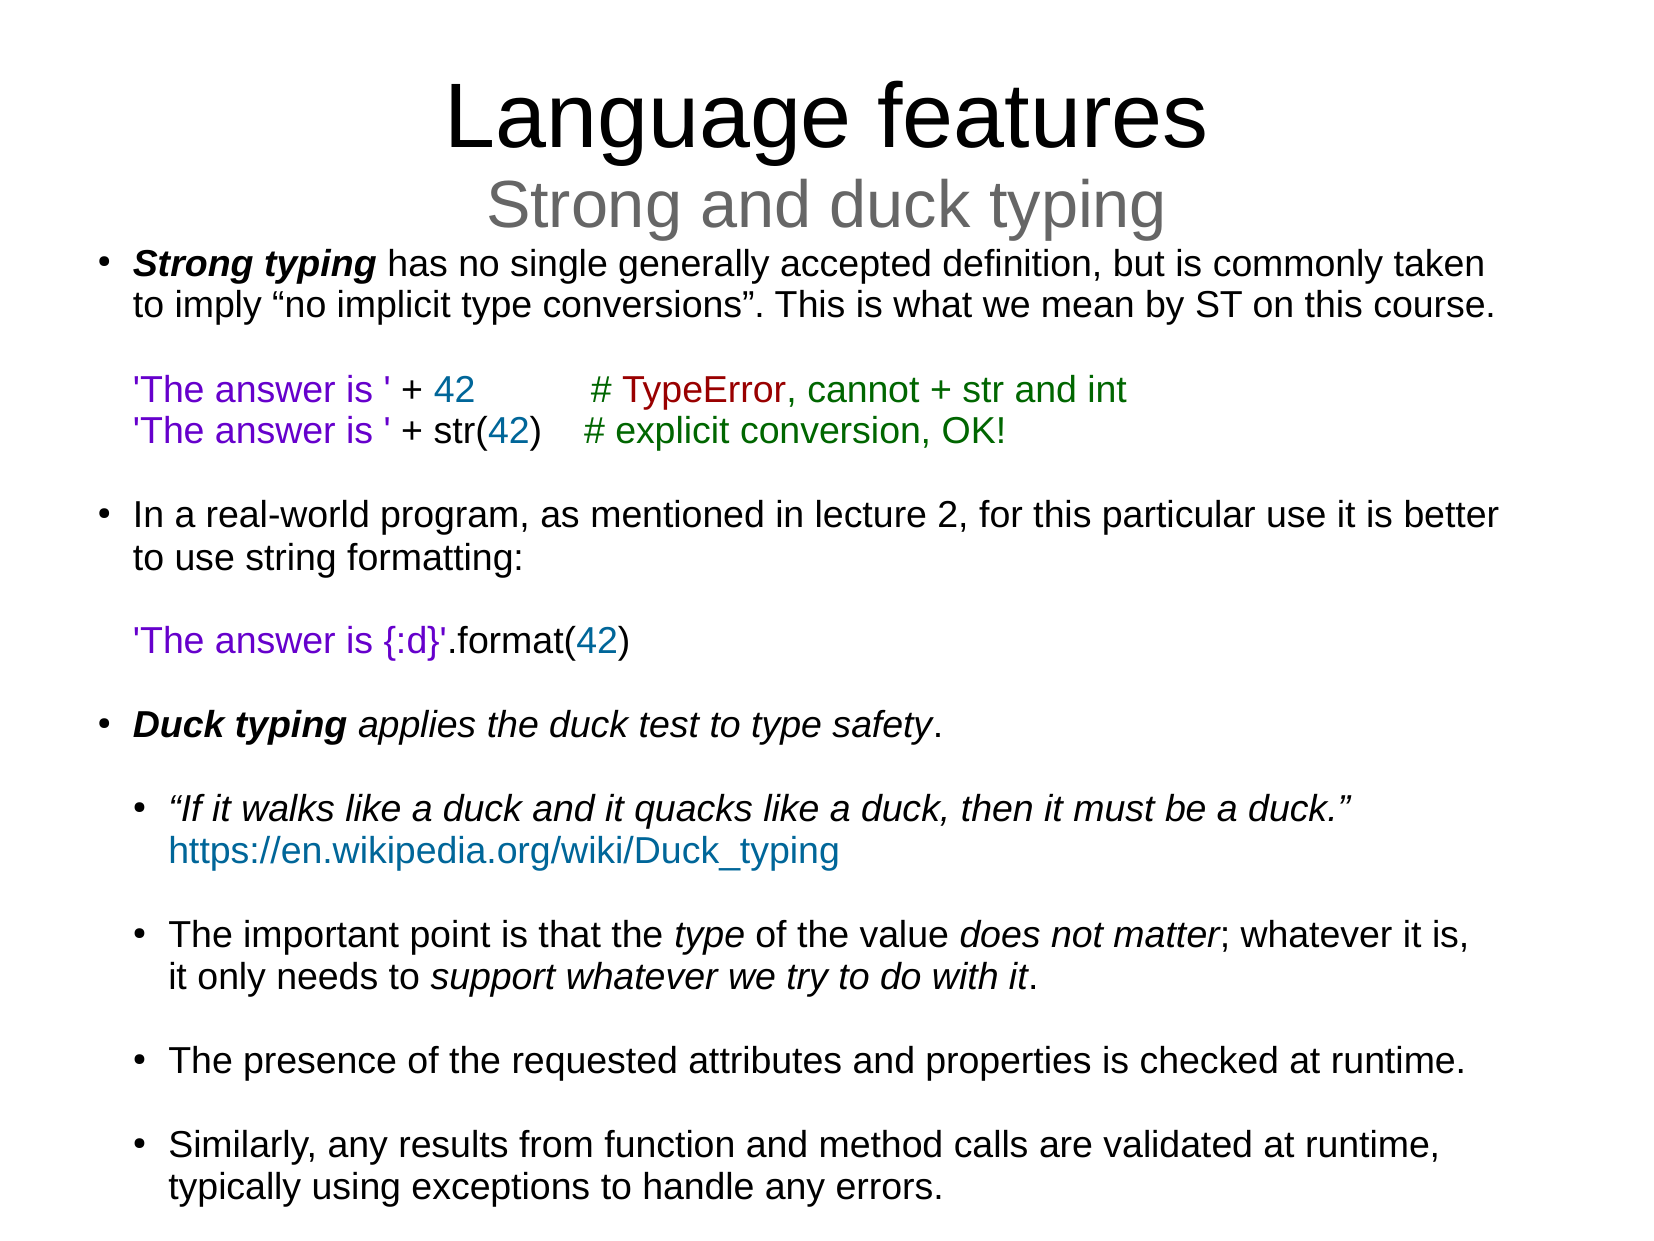

# Language features Strong and duck typing
Strong typing has no single generally accepted definition, but is commonly taken
to imply “no implicit type conversions”. This is what we mean by ST on this course.
'The answer is ' + 42 # TypeError, cannot + str and int
'The answer is ' + str(42) # explicit conversion, OK!
In a real-world program, as mentioned in lecture 2, for this particular use it is better
to use string formatting:
'The answer is {:d}'.format(42)
Duck typing applies the duck test to type safety.
“If it walks like a duck and it quacks like a duck, then it must be a duck.”
https://en.wikipedia.org/wiki/Duck_typing
The important point is that the type of the value does not matter; whatever it is,
it only needs to support whatever we try to do with it.
The presence of the requested attributes and properties is checked at runtime.
Similarly, any results from function and method calls are validated at runtime, typically using exceptions to handle any errors.